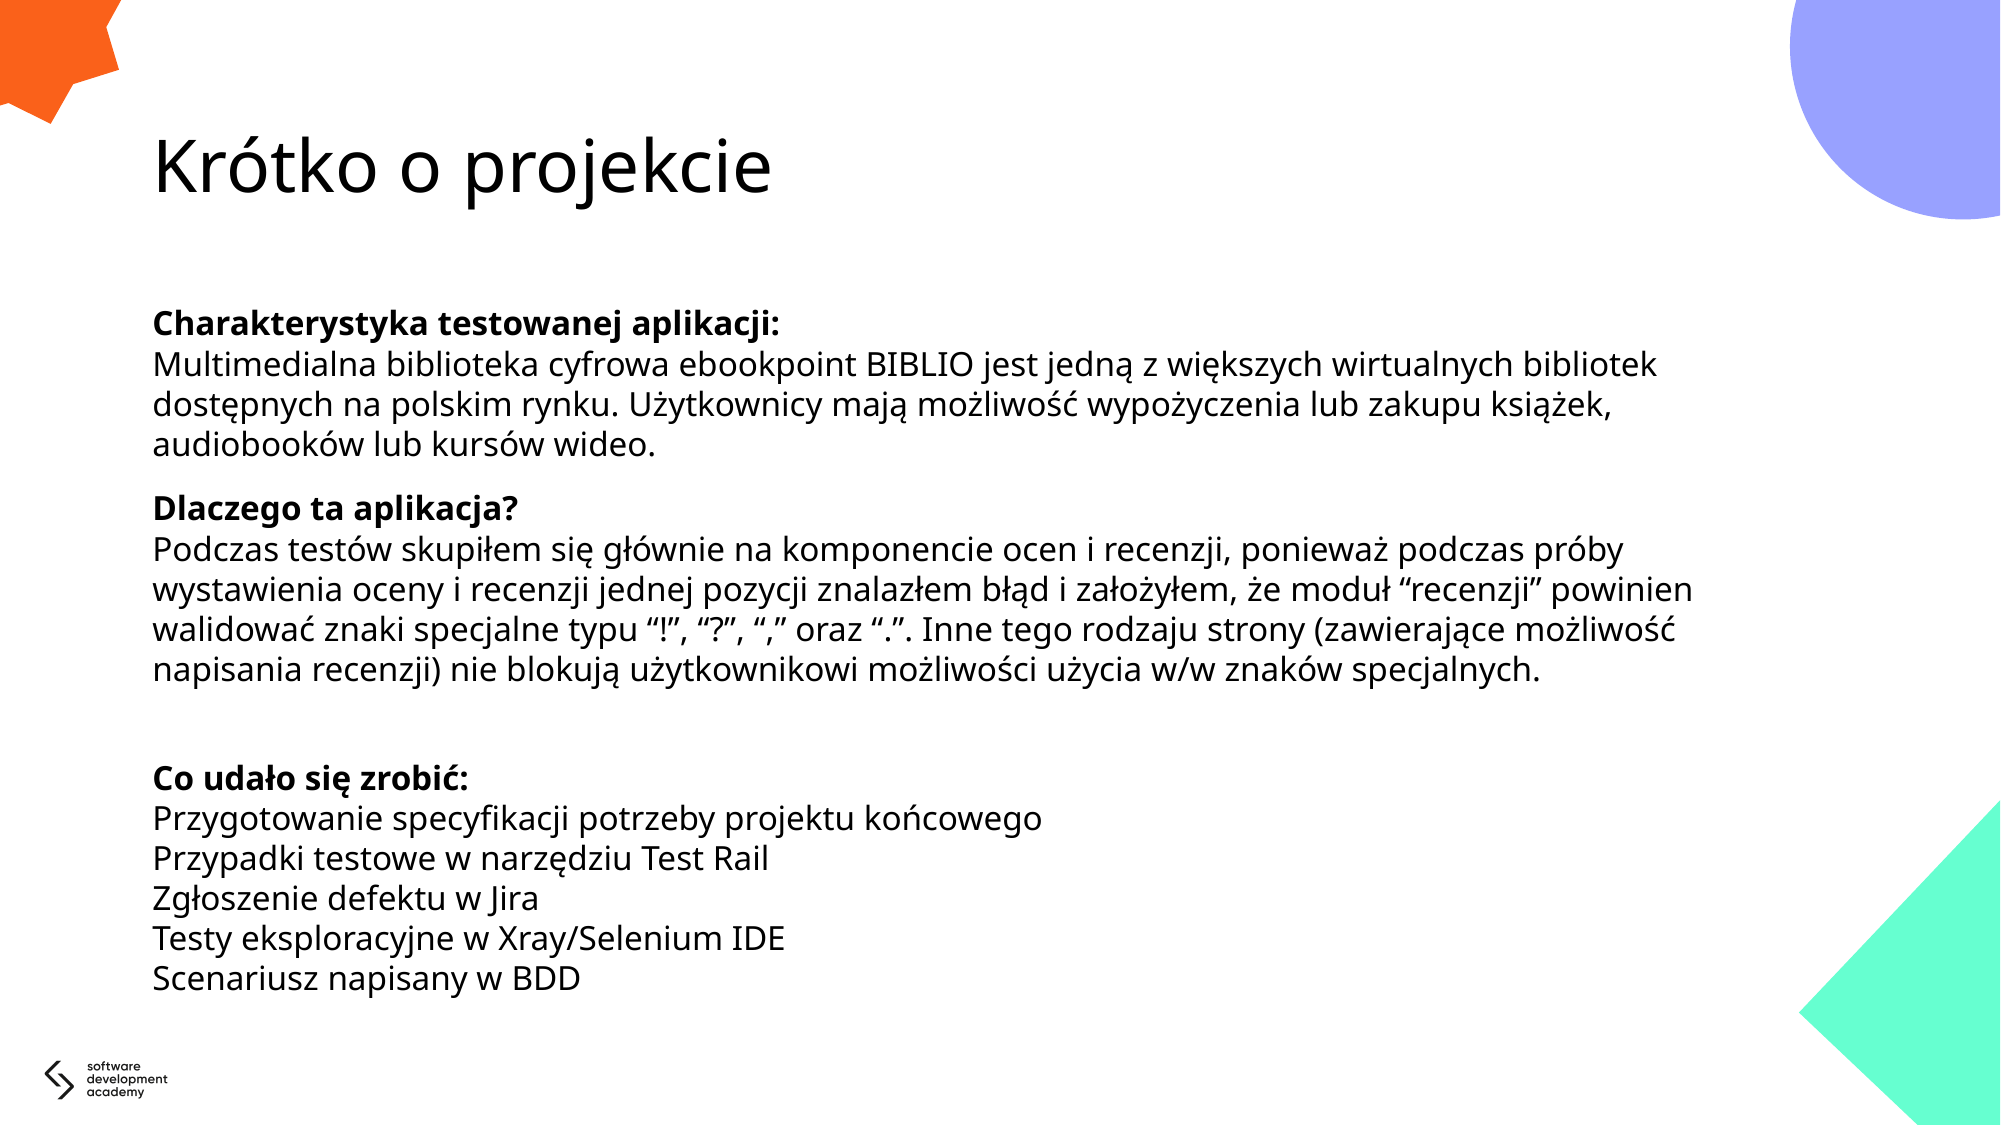

# Krótko o projekcie
Charakterystyka testowanej aplikacji:
Multimedialna biblioteka cyfrowa ebookpoint BIBLIO jest jedną z większych wirtualnych bibliotek dostępnych na polskim rynku. Użytkownicy mają możliwość wypożyczenia lub zakupu książek, audiobooków lub kursów wideo.
Dlaczego ta aplikacja?
Podczas testów skupiłem się głównie na komponencie ocen i recenzji, ponieważ podczas próby wystawienia oceny i recenzji jednej pozycji znalazłem błąd i założyłem, że moduł “recenzji” powinien walidować znaki specjalne typu “!”, “?”, “,” oraz “.”. Inne tego rodzaju strony (zawierające możliwość napisania recenzji) nie blokują użytkownikowi możliwości użycia w/w znaków specjalnych.
Co udało się zrobić:
Przygotowanie specyfikacji potrzeby projektu końcowego
Przypadki testowe w narzędziu Test Rail
Zgłoszenie defektu w Jira
Testy eksploracyjne w Xray/Selenium IDE
Scenariusz napisany w BDD